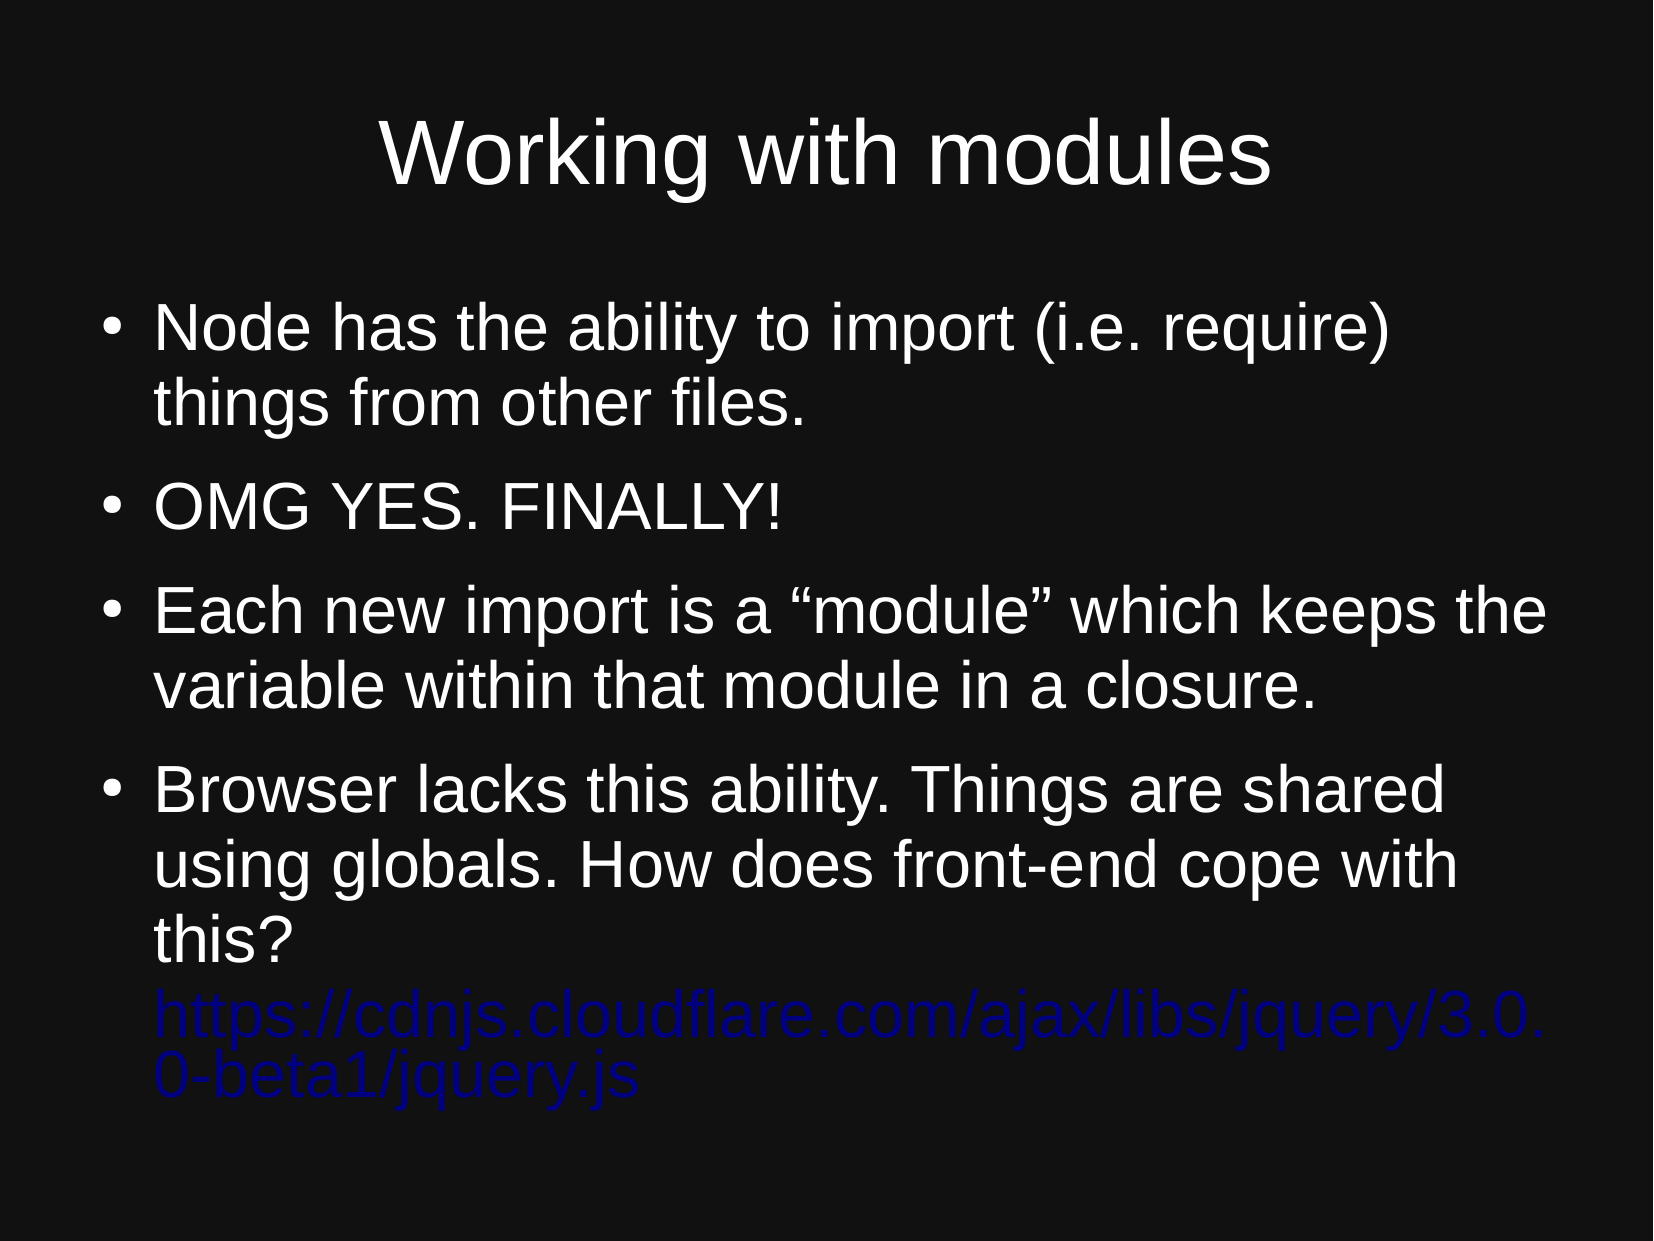

# Working with modules
Node has the ability to import (i.e. require) things from other files.
OMG YES. FINALLY!
Each new import is a “module” which keeps the variable within that module in a closure.
Browser lacks this ability. Things are shared using globals. How does front-end cope with this? https://cdnjs.cloudflare.com/ajax/libs/jquery/3.0.0-beta1/jquery.js